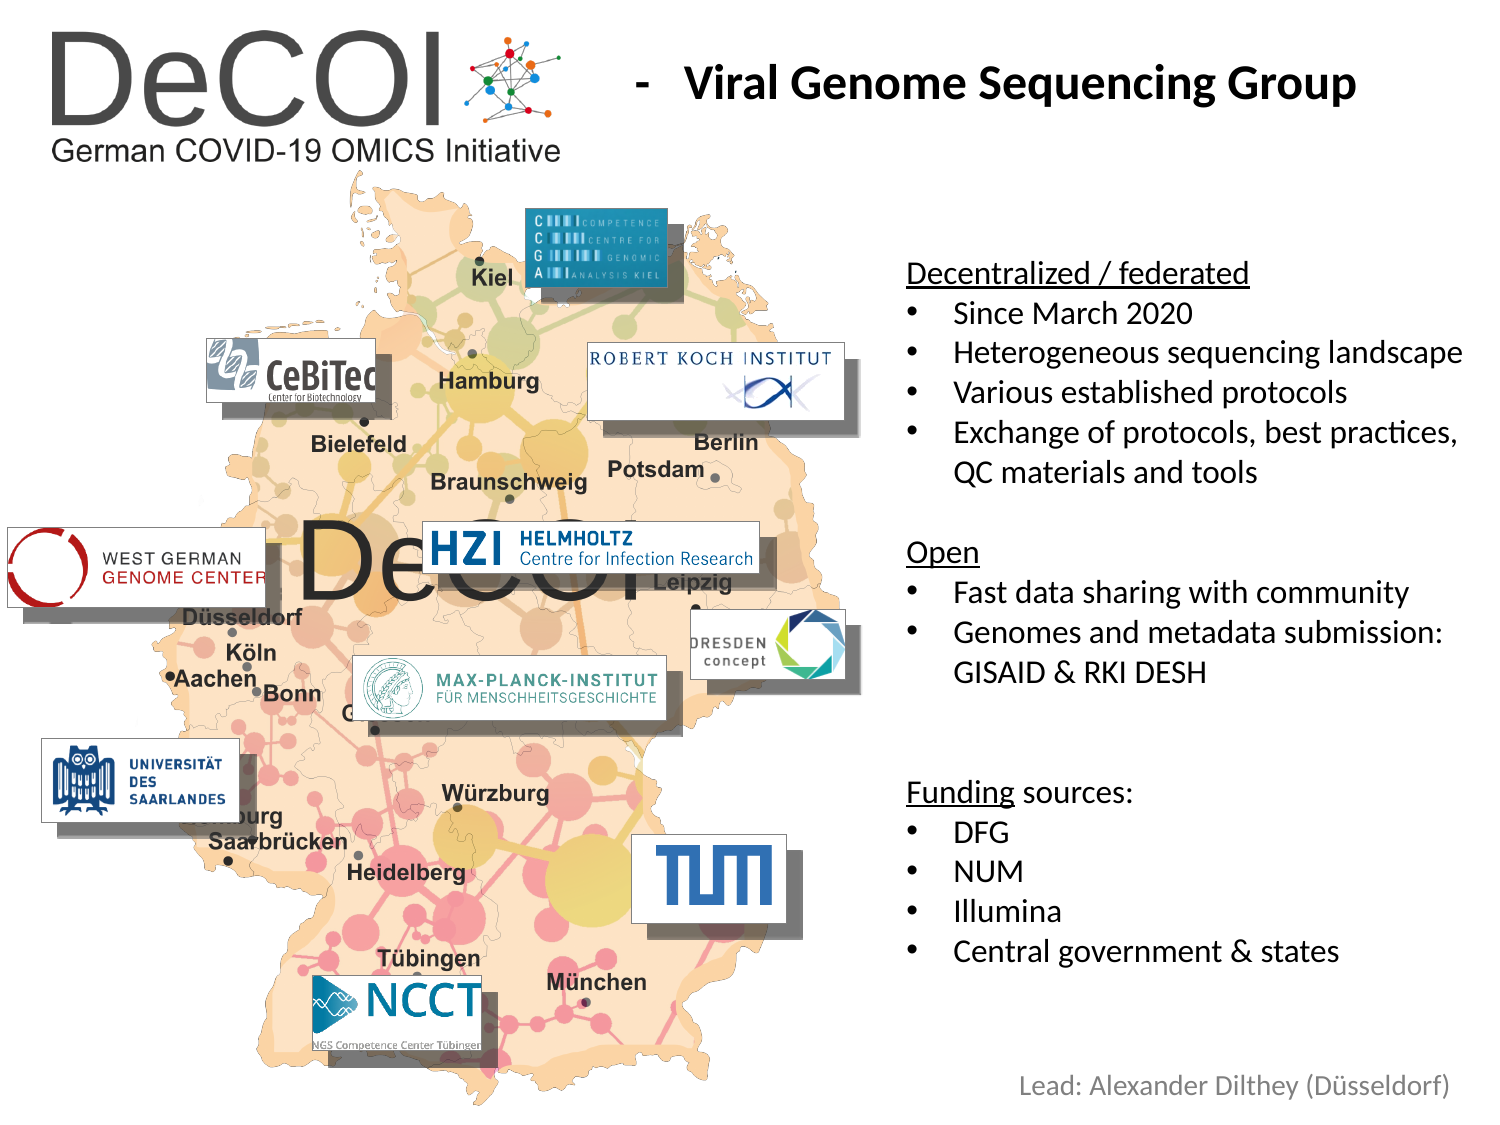

- Viral Genome Sequencing Group
Decentralized / federated
Since March 2020
Heterogeneous sequencing landscape
Various established protocols
Exchange of protocols, best practices, QC materials and tools
Open
Fast data sharing with community
Genomes and metadata submission: GISAID & RKI DESH
Funding sources:
DFG
NUM
Illumina
Central government & states
Lead: Alexander Dilthey (Düsseldorf)